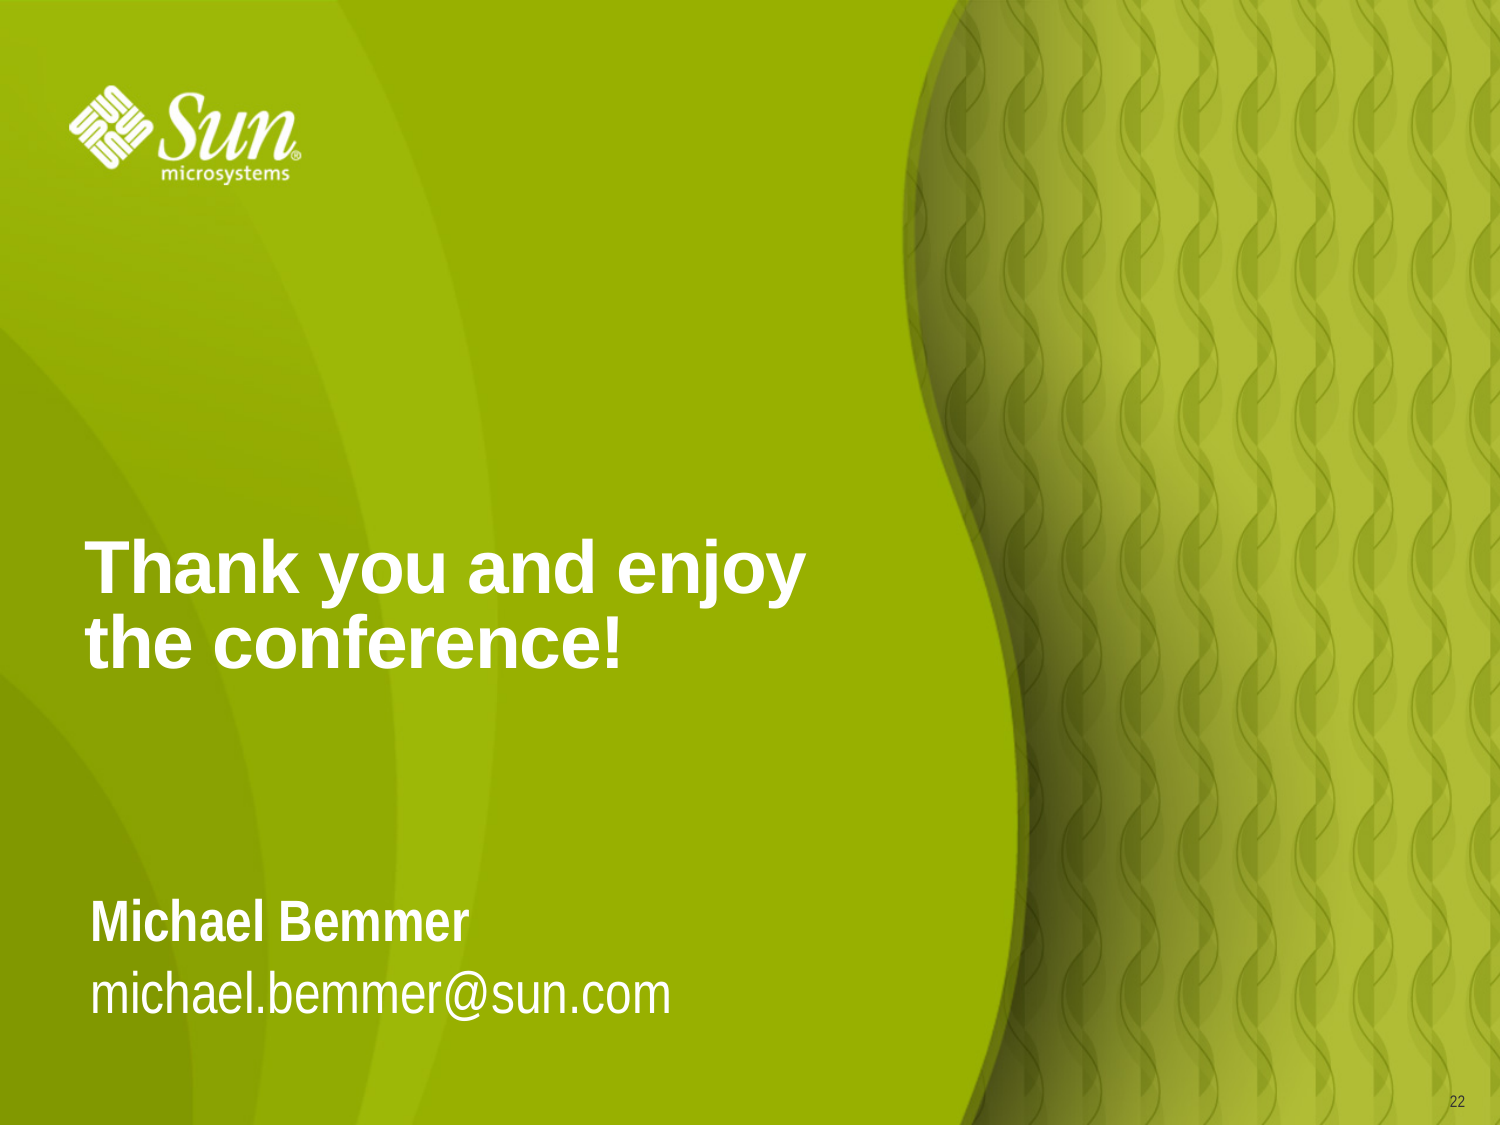

# Thank you and enjoy the conference!
Michael Bemmer
michael.bemmer@sun.com